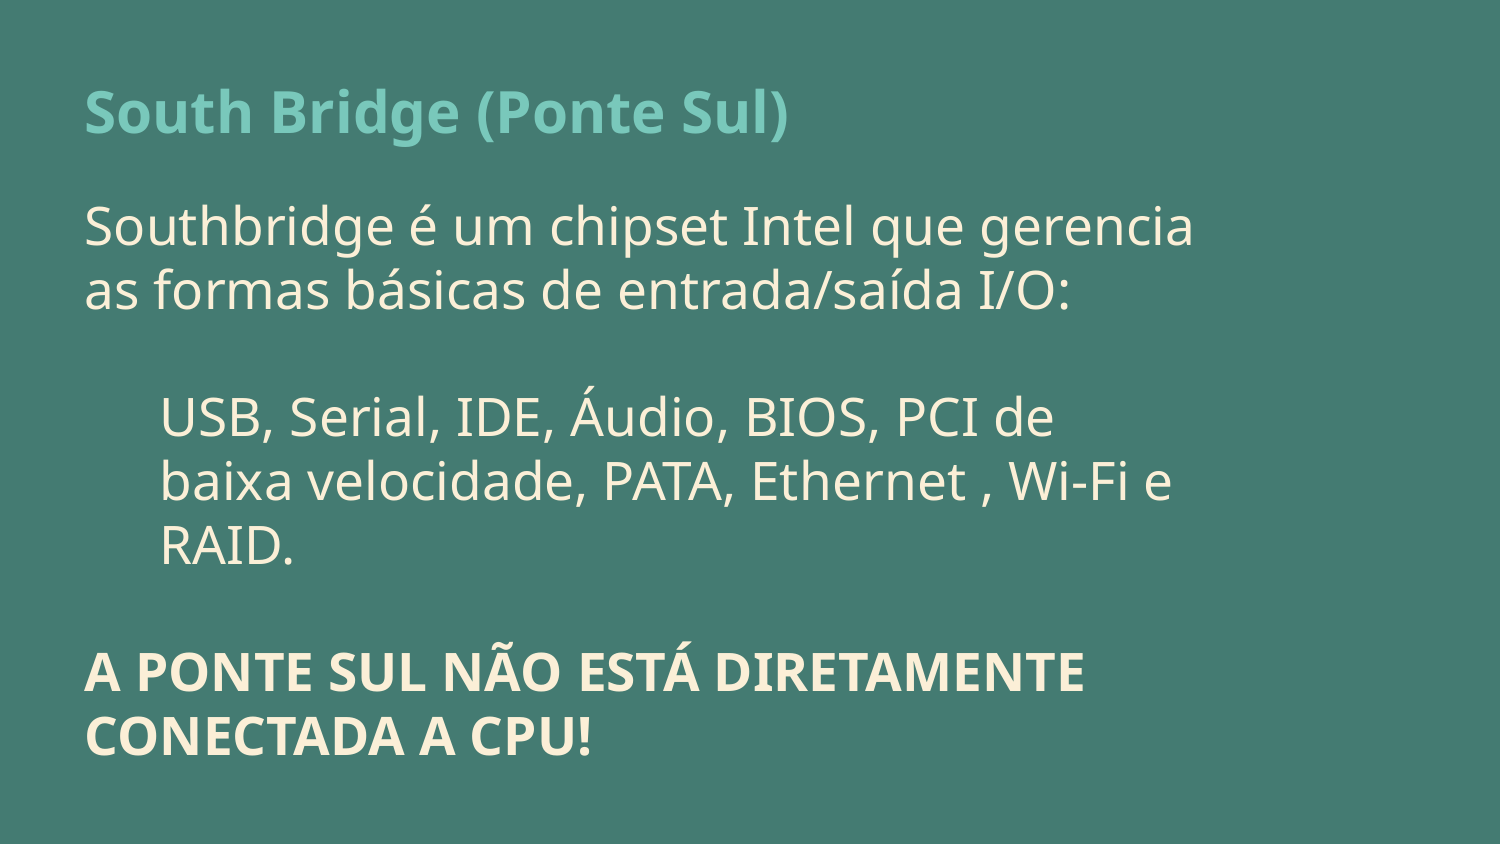

South Bridge (Ponte Sul)
# Southbridge é um chipset Intel que gerencia as formas básicas de entrada/saída I/O:
USB, Serial, IDE, Áudio, BIOS, PCI de baixa velocidade, PATA, Ethernet , Wi-Fi e RAID.
A PONTE SUL NÃO ESTÁ DIRETAMENTE
CONECTADA A CPU!